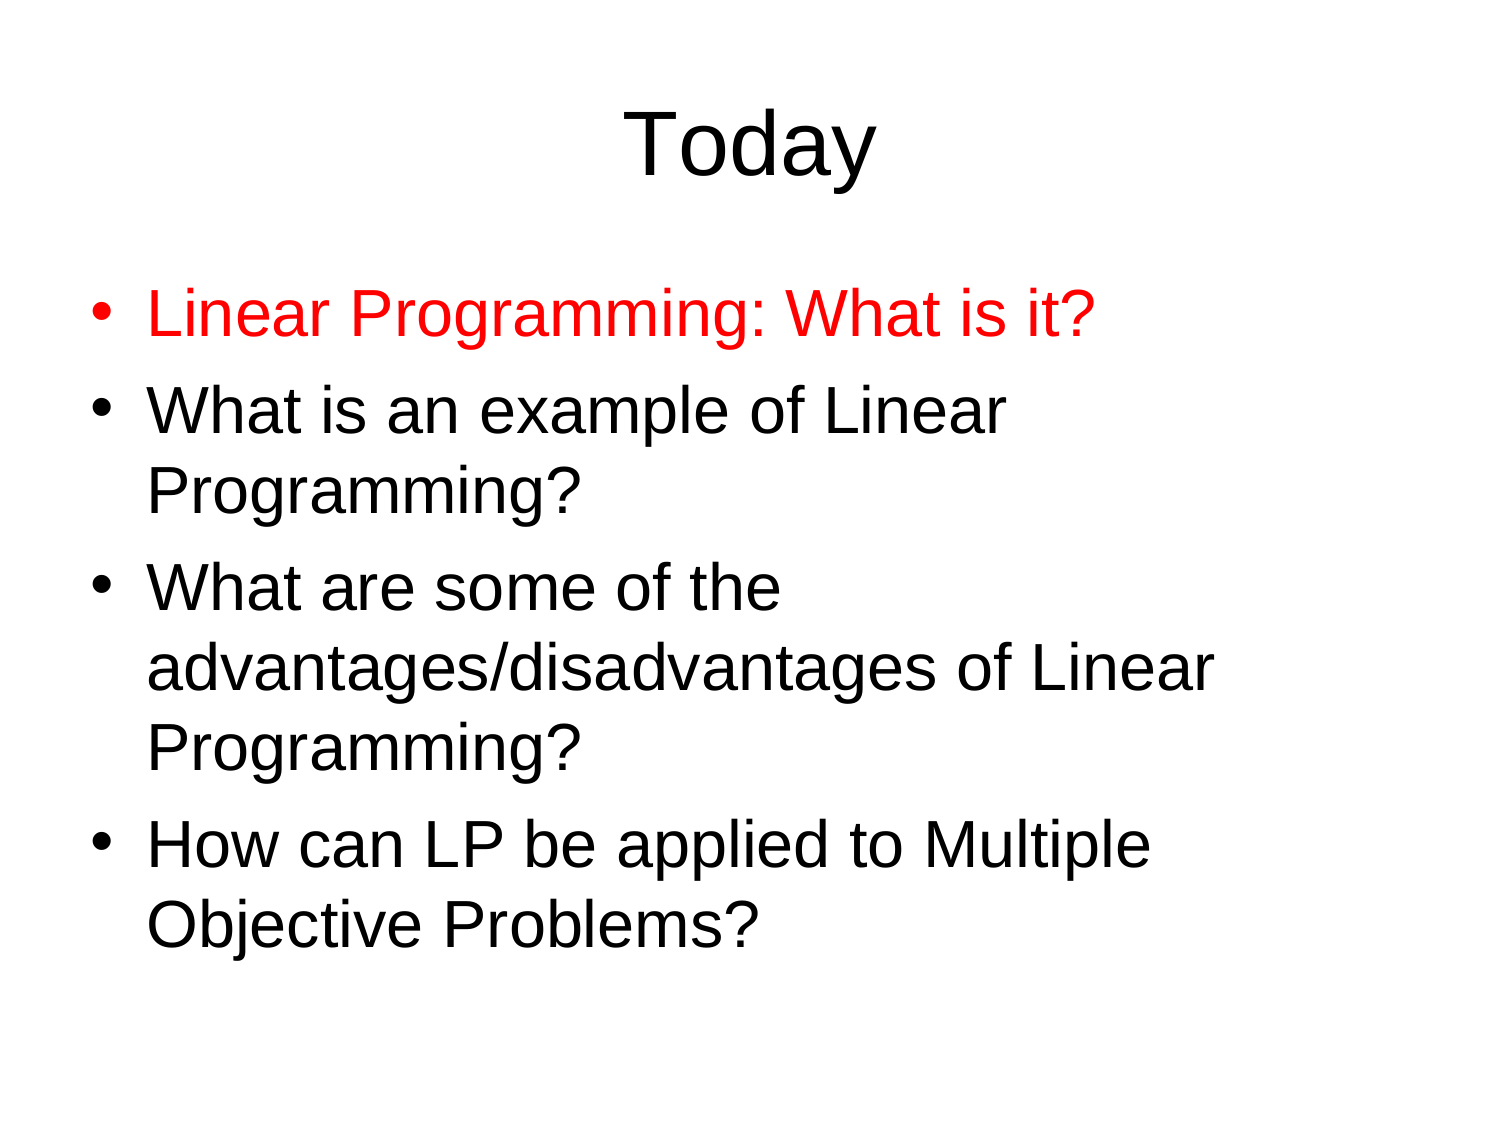

# Today
Linear Programming: What is it?
What is an example of Linear Programming?
What are some of the advantages/disadvantages of Linear Programming?
How can LP be applied to Multiple Objective Problems?